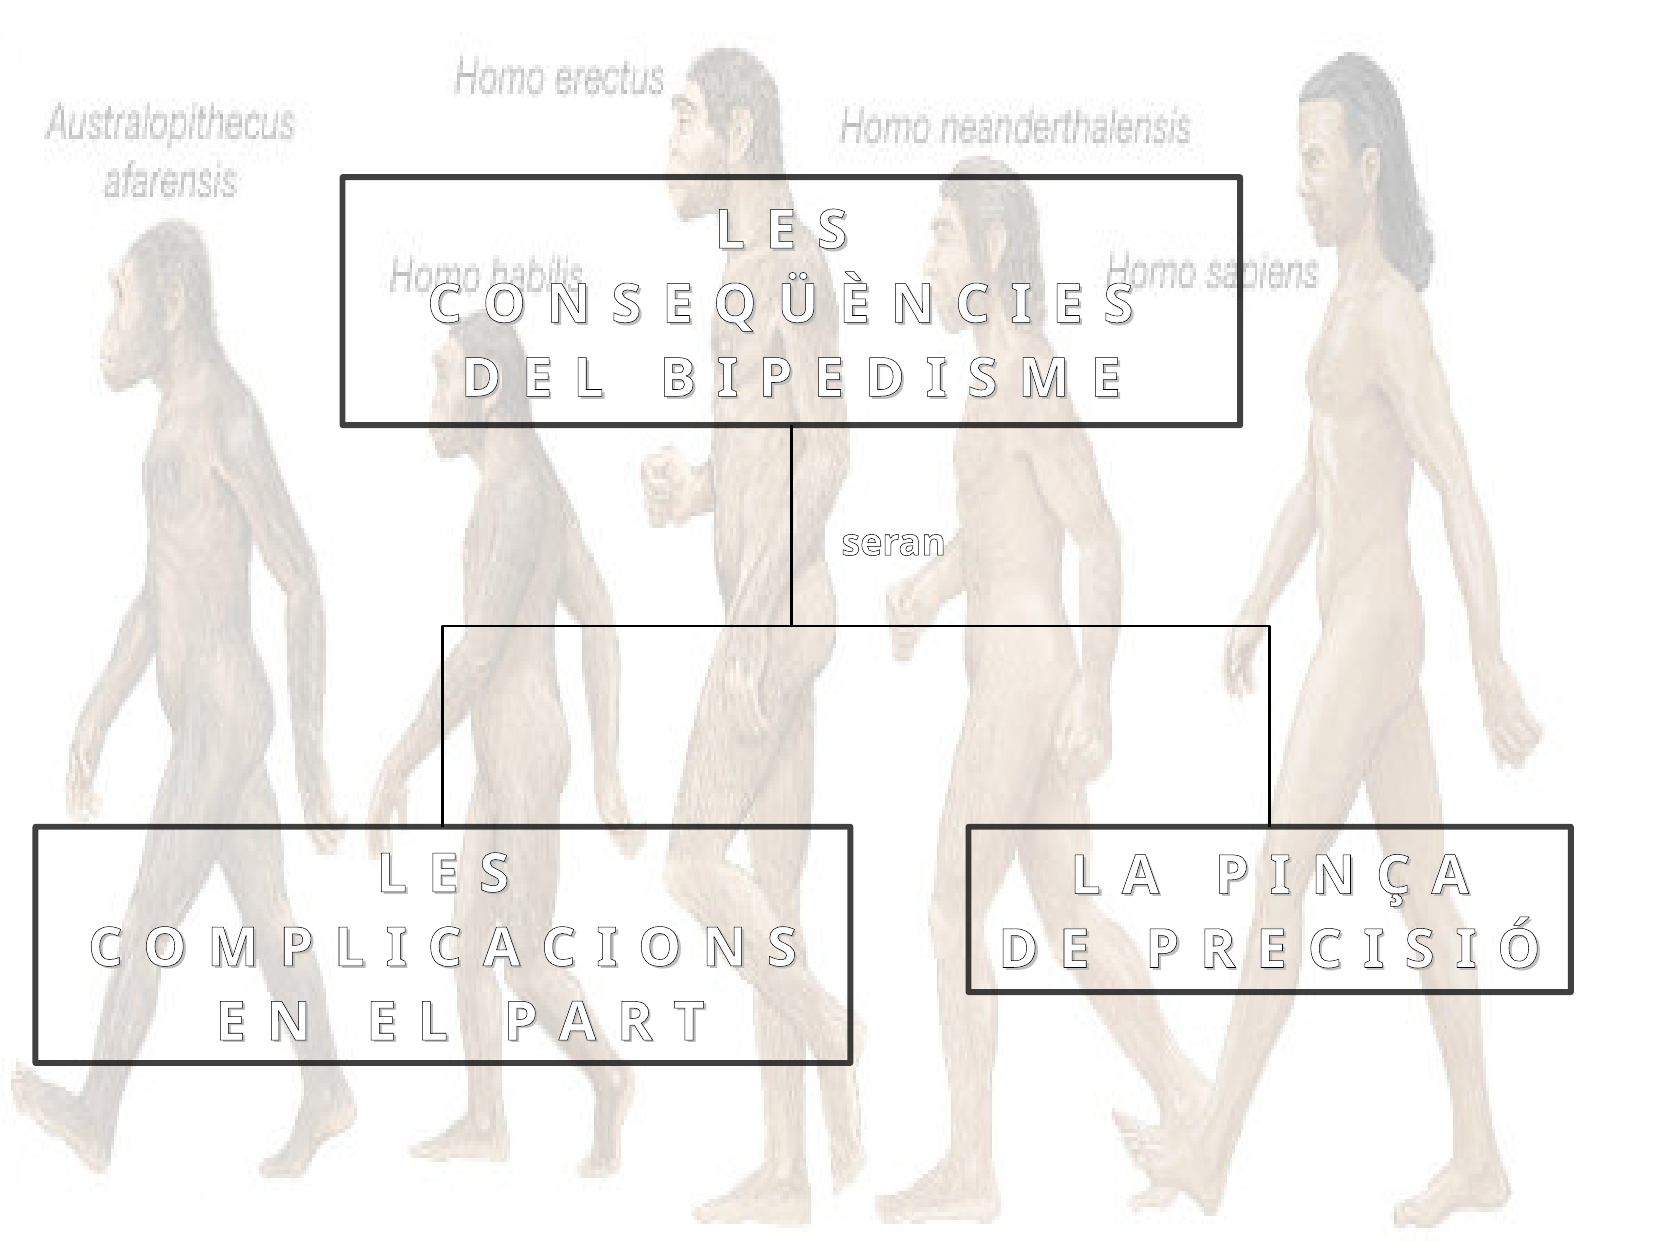

LES CONSEQÜÈNCIES DEL BIPEDISME
seran
LES
COMPLICACIONS
 EN EL PART
LA PINÇA
DE PRECISIÓ